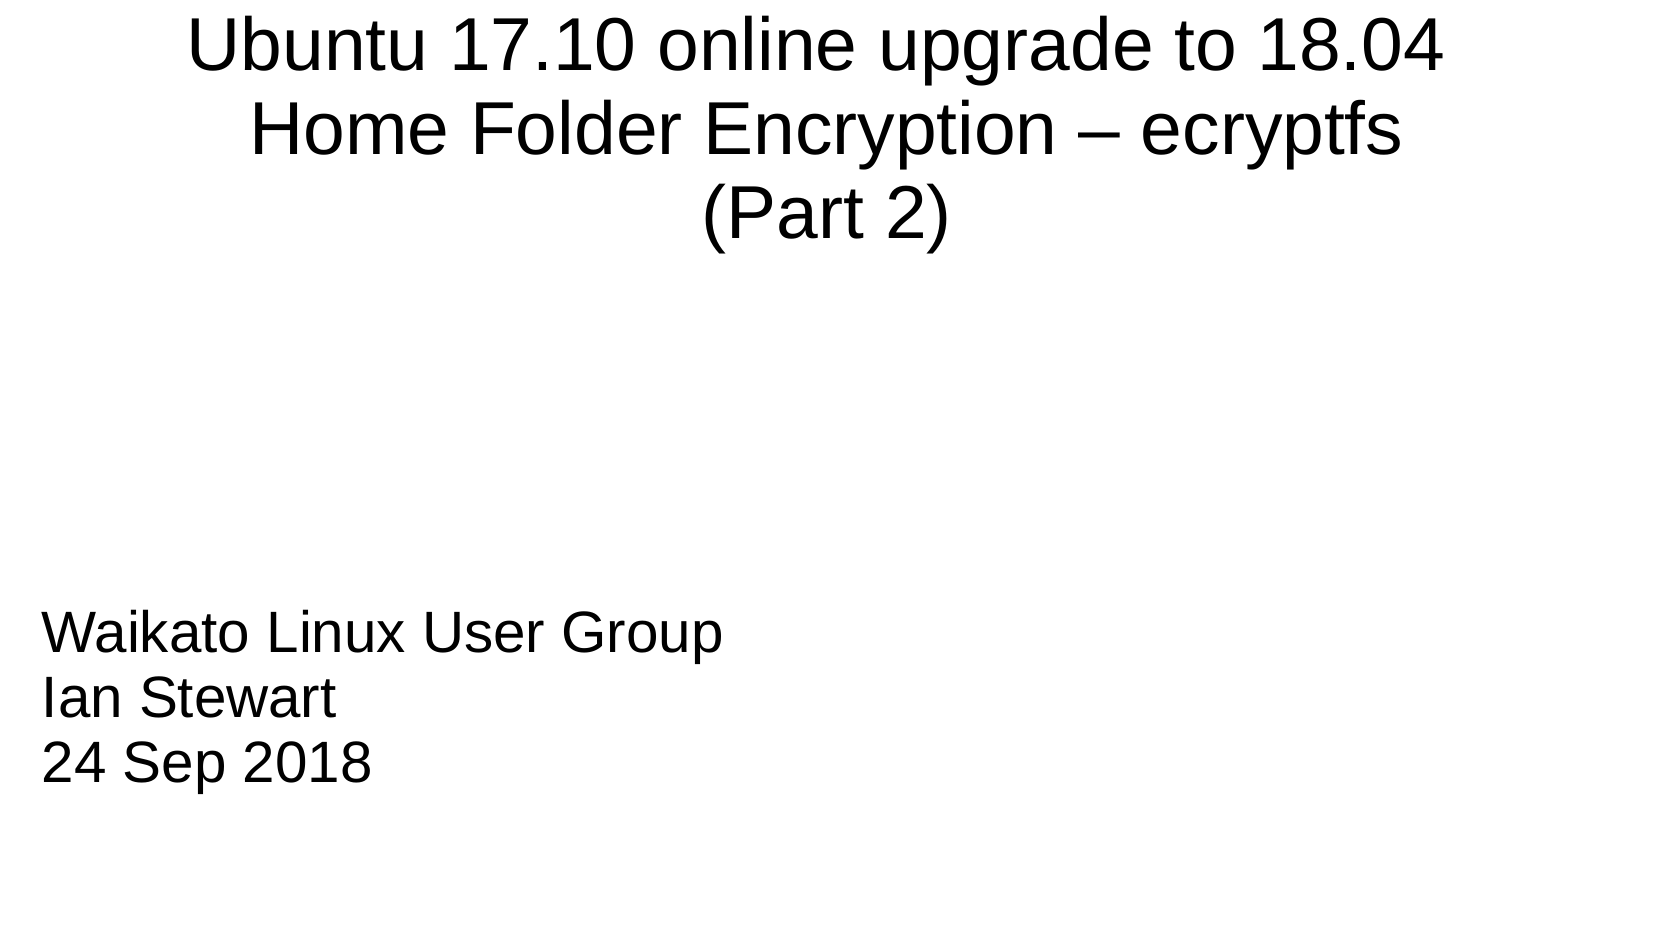

# Ubuntu 17.10 online upgrade to 18.04 Home Folder Encryption – ecryptfs (Part 2)
Waikato Linux User Group
Ian Stewart
24 Sep 2018